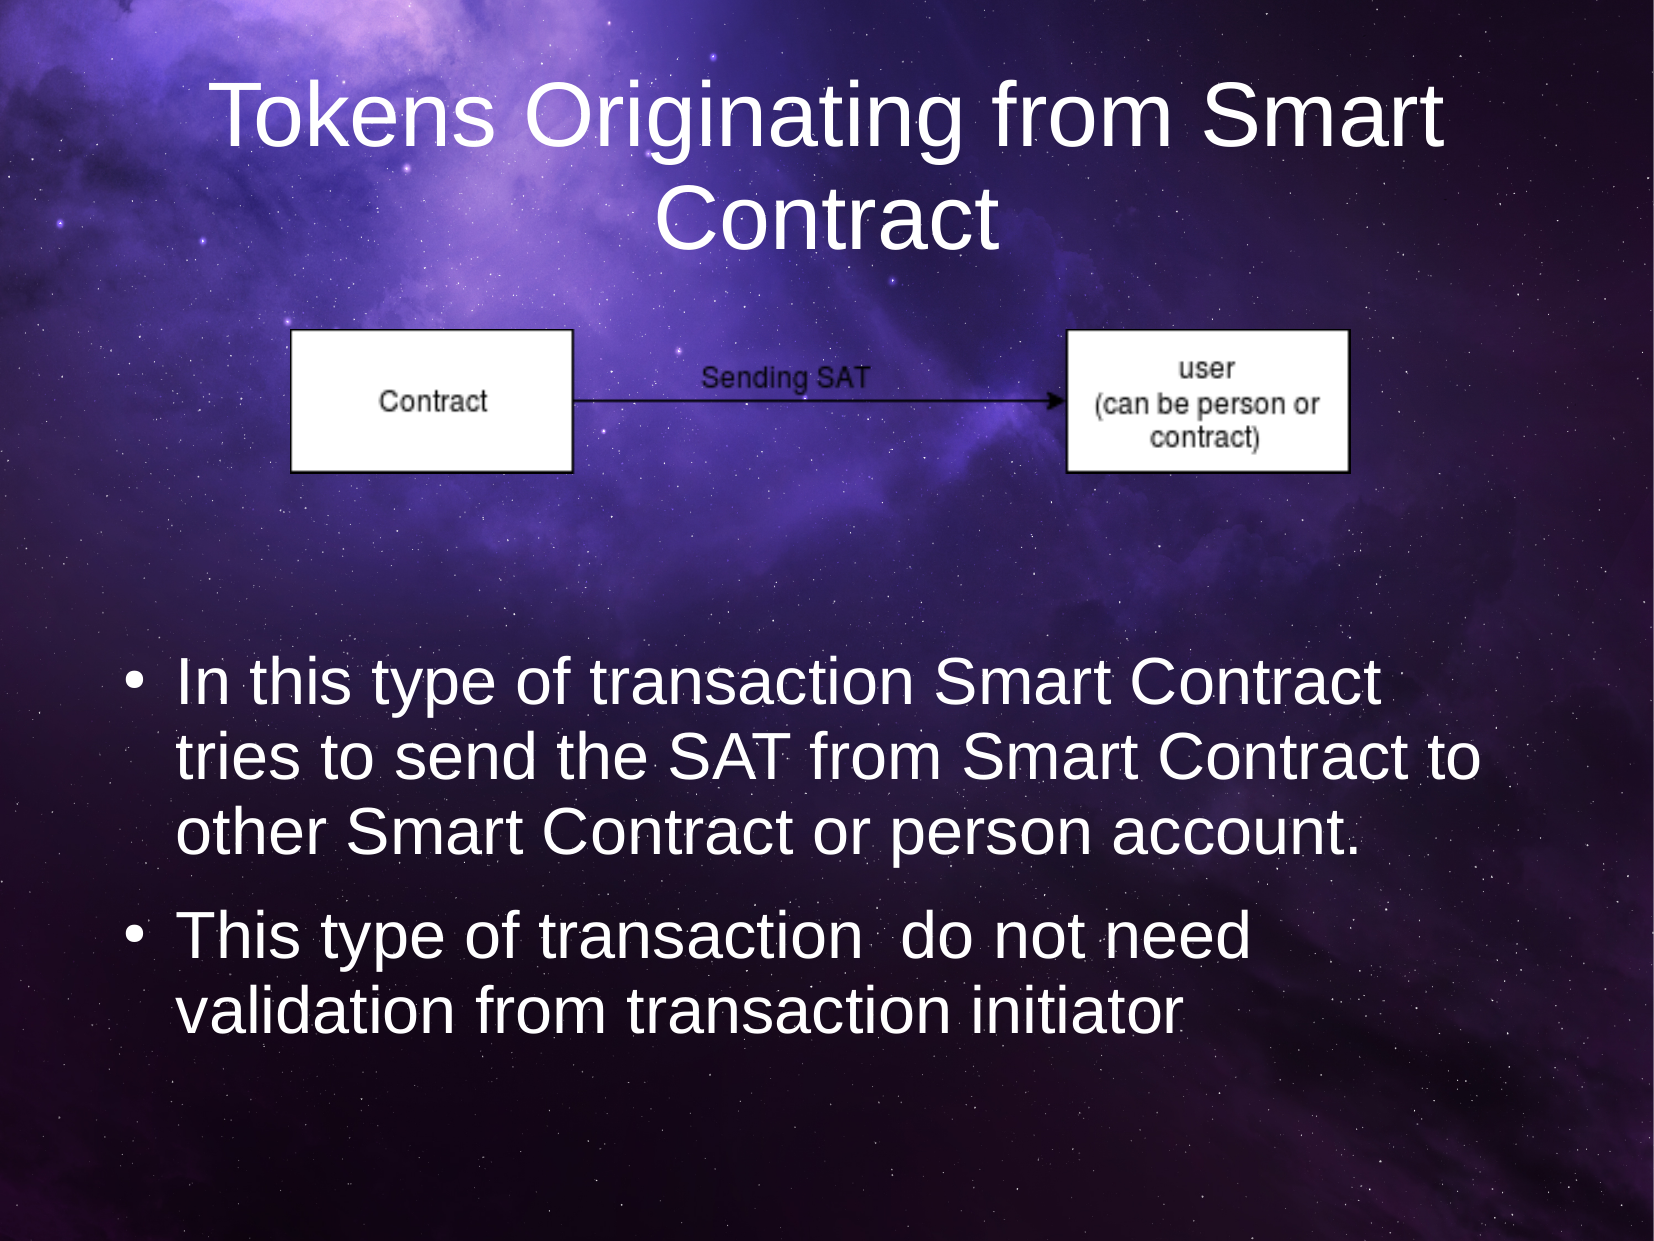

# Tokens Originating from Smart Contract
In this type of transaction Smart Contract tries to send the SAT from Smart Contract to other Smart Contract or person account.
This type of transaction do not need validation from transaction initiator